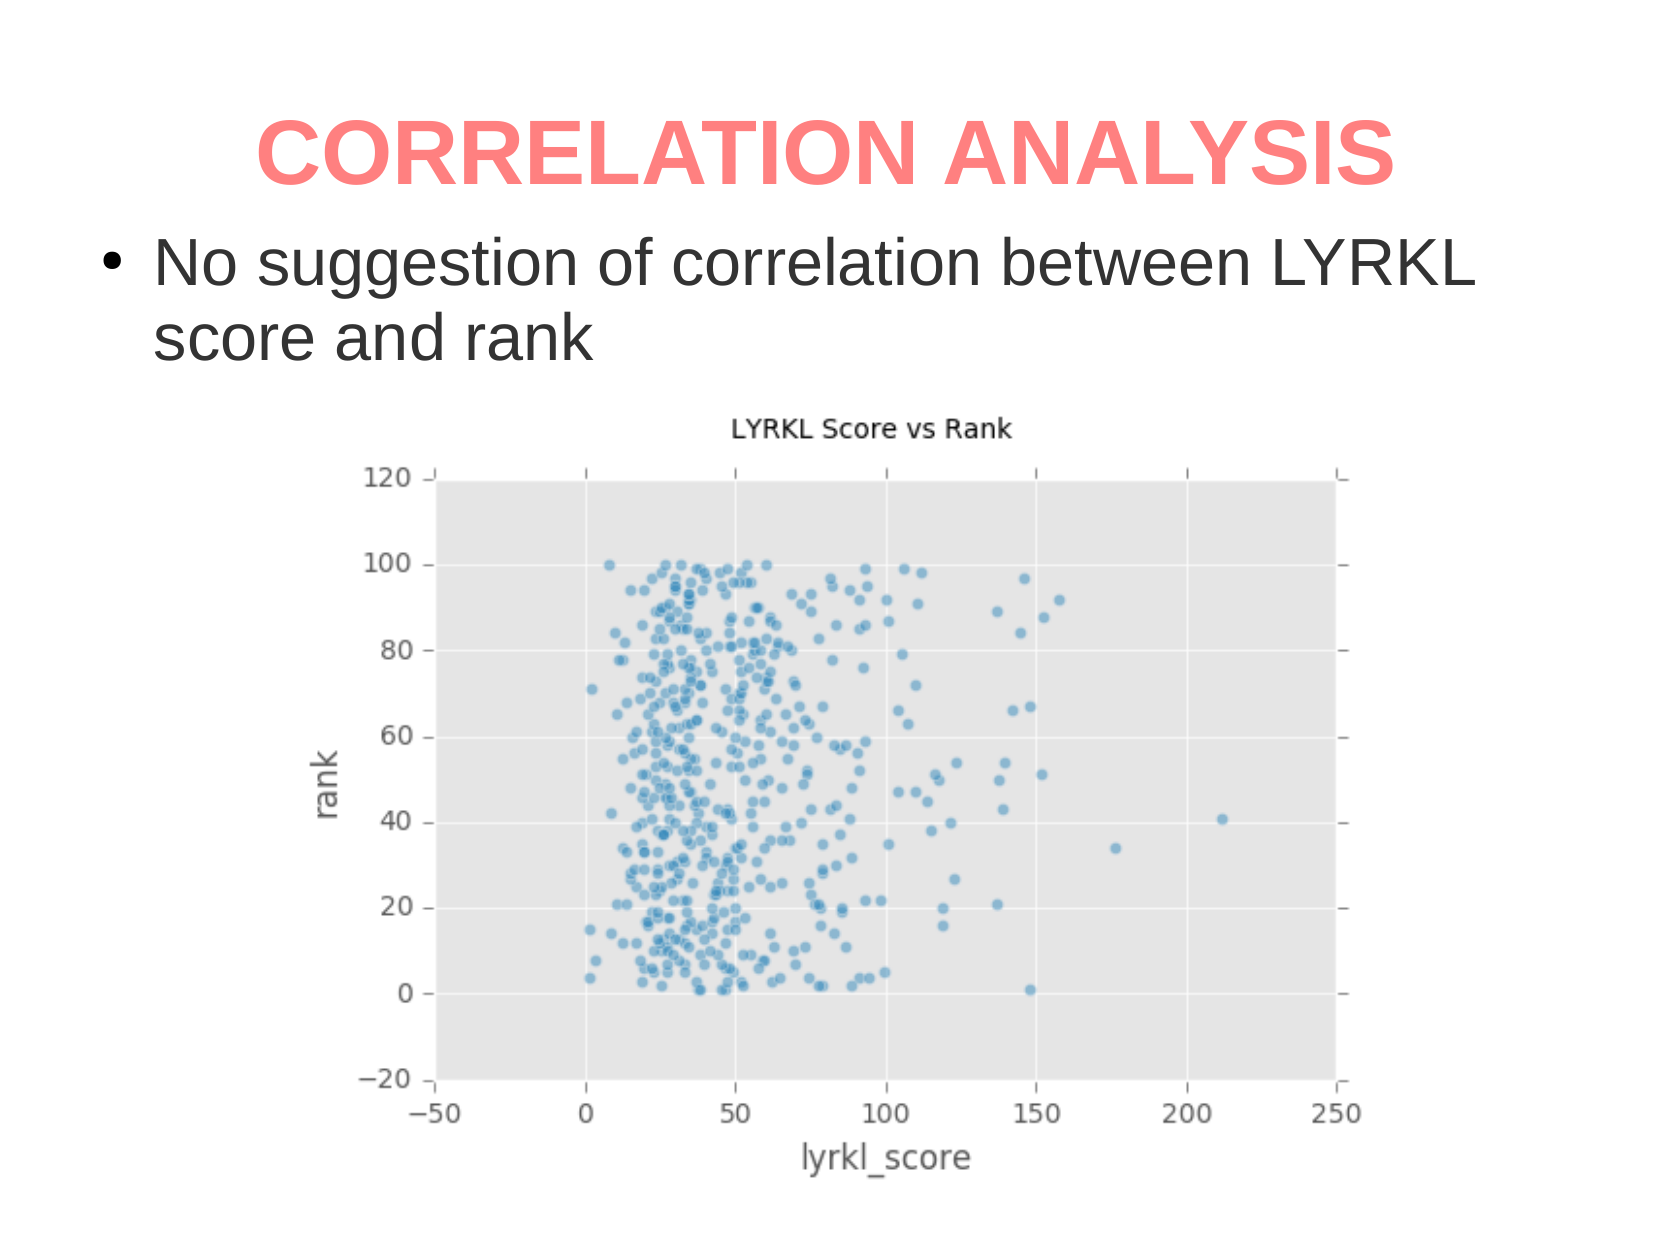

# CORRELATION ANALYSIS
No suggestion of correlation between LYRKL score and rank